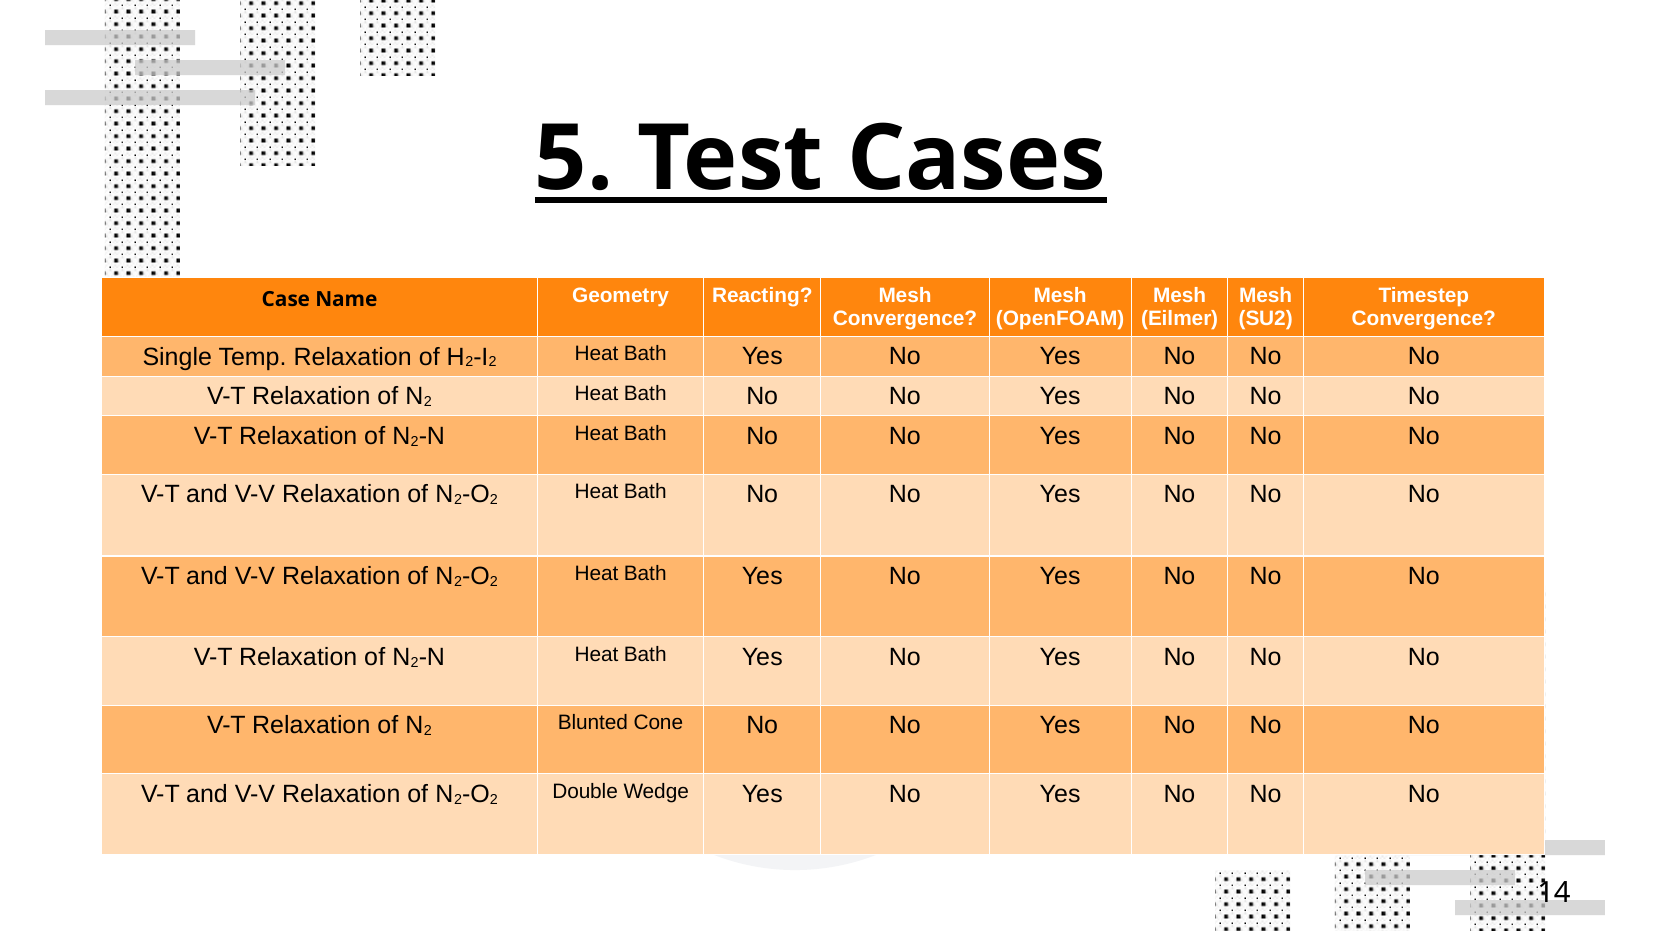

# 5. Test Cases
| Case Name | Geometry | Reacting? | Mesh Convergence? | Mesh (OpenFOAM) | Mesh (Eilmer) | Mesh (SU2) | Timestep Convergence? |
| --- | --- | --- | --- | --- | --- | --- | --- |
| Single Temp. Relaxation of H2-I2 | Heat Bath | Yes | No | Yes | No | No | No |
| V-T Relaxation of N2 | Heat Bath | No | No | Yes | No | No | No |
| V-T Relaxation of N2-N | Heat Bath | No | No | Yes | No | No | No |
| V-T and V-V Relaxation of N2-O2 | Heat Bath | No | No | Yes | No | No | No |
| V-T and V-V Relaxation of N2-O2 | Heat Bath | Yes | No | Yes | No | No | No |
| V-T Relaxation of N2-N | Heat Bath | Yes | No | Yes | No | No | No |
| V-T Relaxation of N2 | Blunted Cone | No | No | Yes | No | No | No |
| V-T and V-V Relaxation of N2-O2 | Double Wedge | Yes | No | Yes | No | No | No |
14